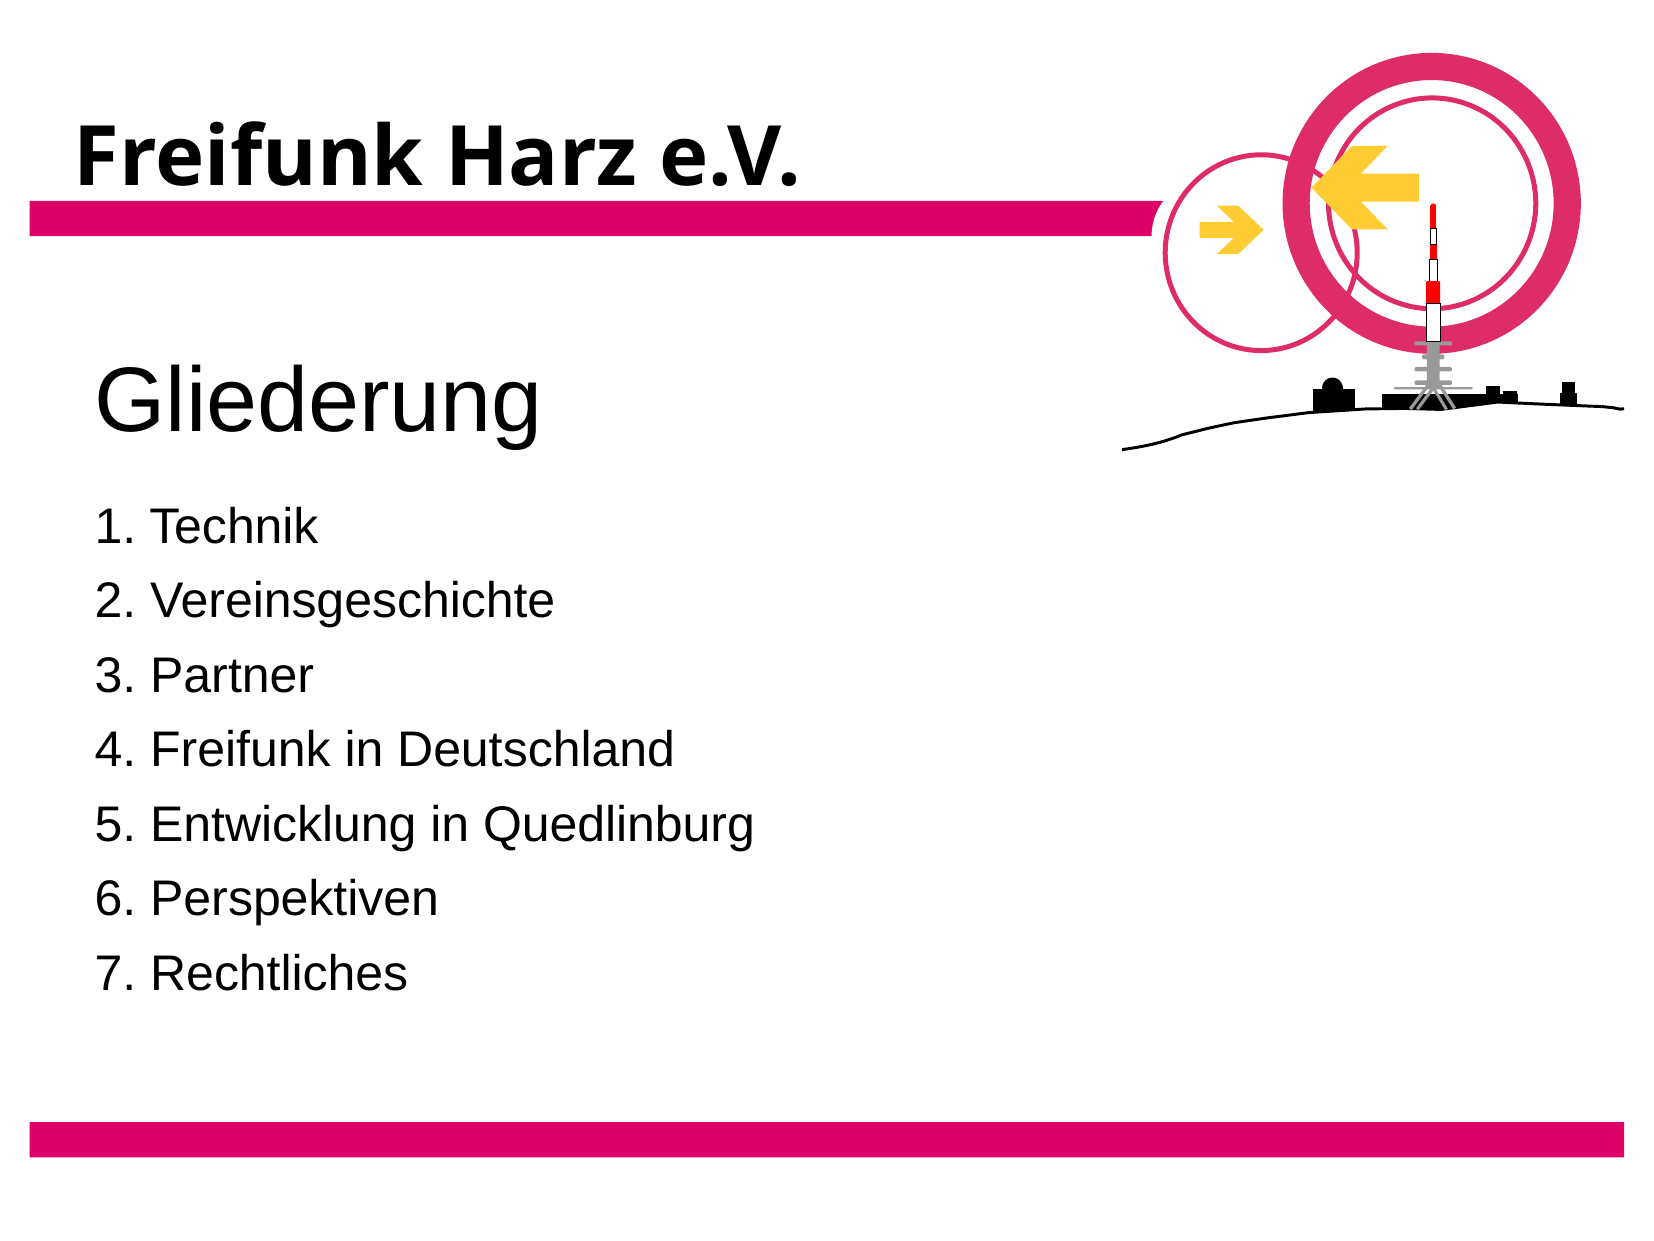

# Gliederung
1. Technik
2. Vereinsgeschichte
3. Partner
4. Freifunk in Deutschland
5. Entwicklung in Quedlinburg
6. Perspektiven
7. Rechtliches